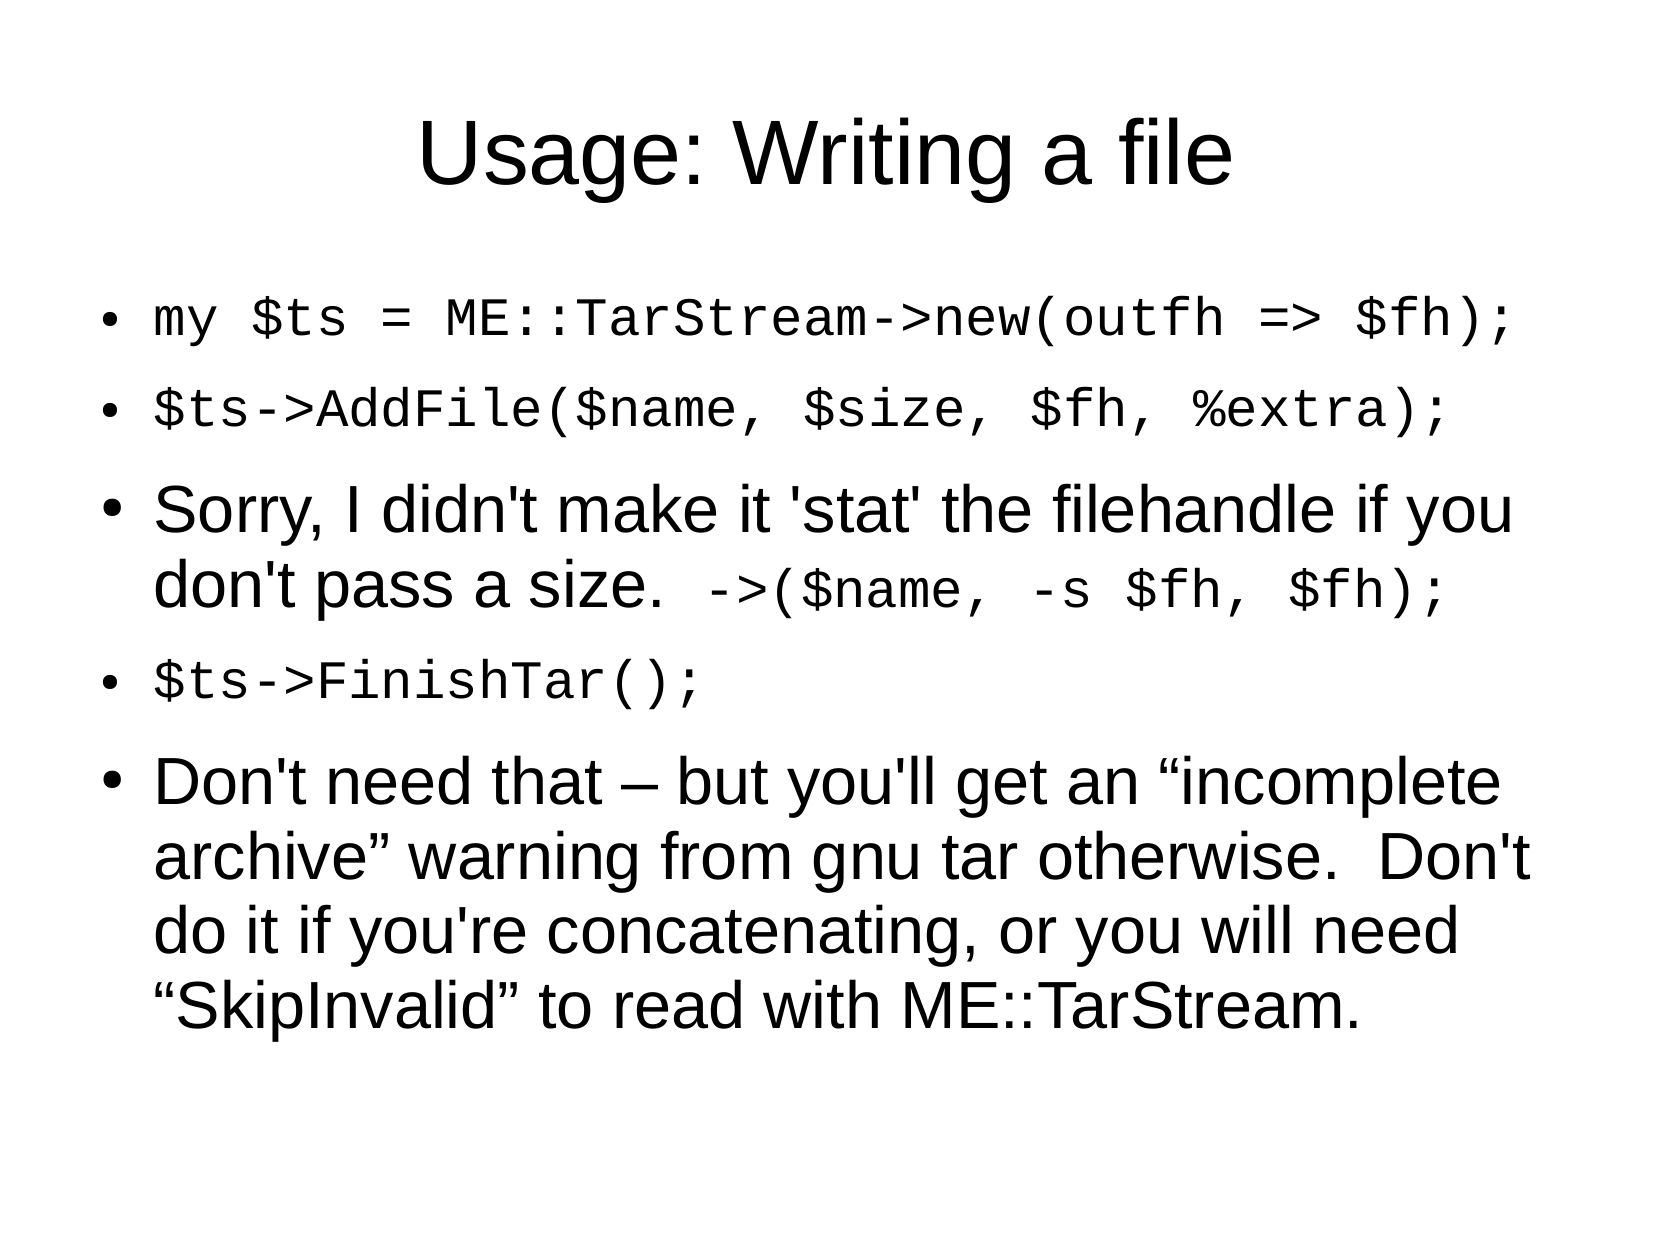

# Usage: Writing a file
my $ts = ME::TarStream->new(outfh => $fh);
$ts->AddFile($name, $size, $fh, %extra);
Sorry, I didn't make it 'stat' the filehandle if you don't pass a size. ->($name, -s $fh, $fh);
$ts->FinishTar();
Don't need that – but you'll get an “incomplete archive” warning from gnu tar otherwise. Don't do it if you're concatenating, or you will need “SkipInvalid” to read with ME::TarStream.